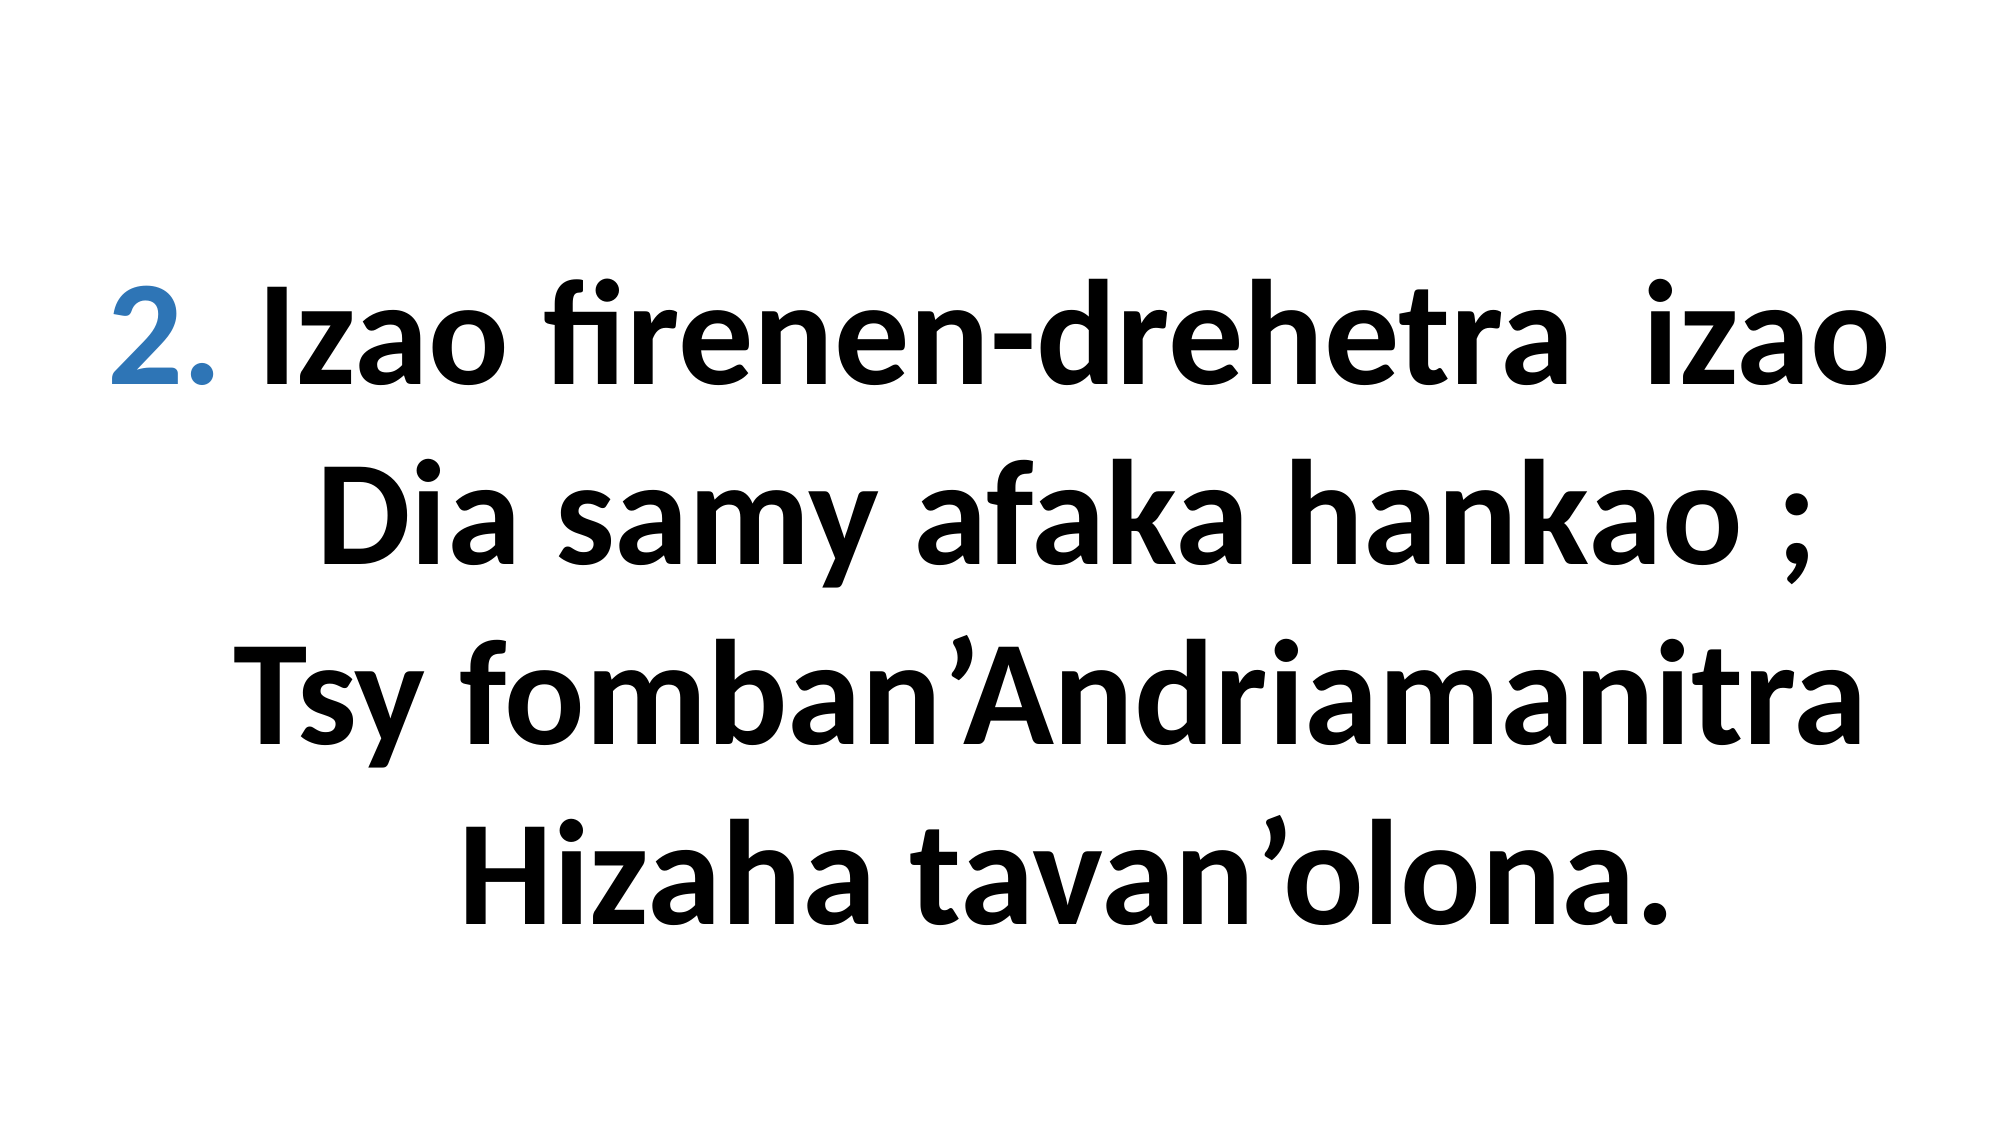

2. Izao firenen-drehetra izao
 Dia samy afaka hankao ;
 Tsy fomban’Andriamanitra
 Hizaha tavan’olona.